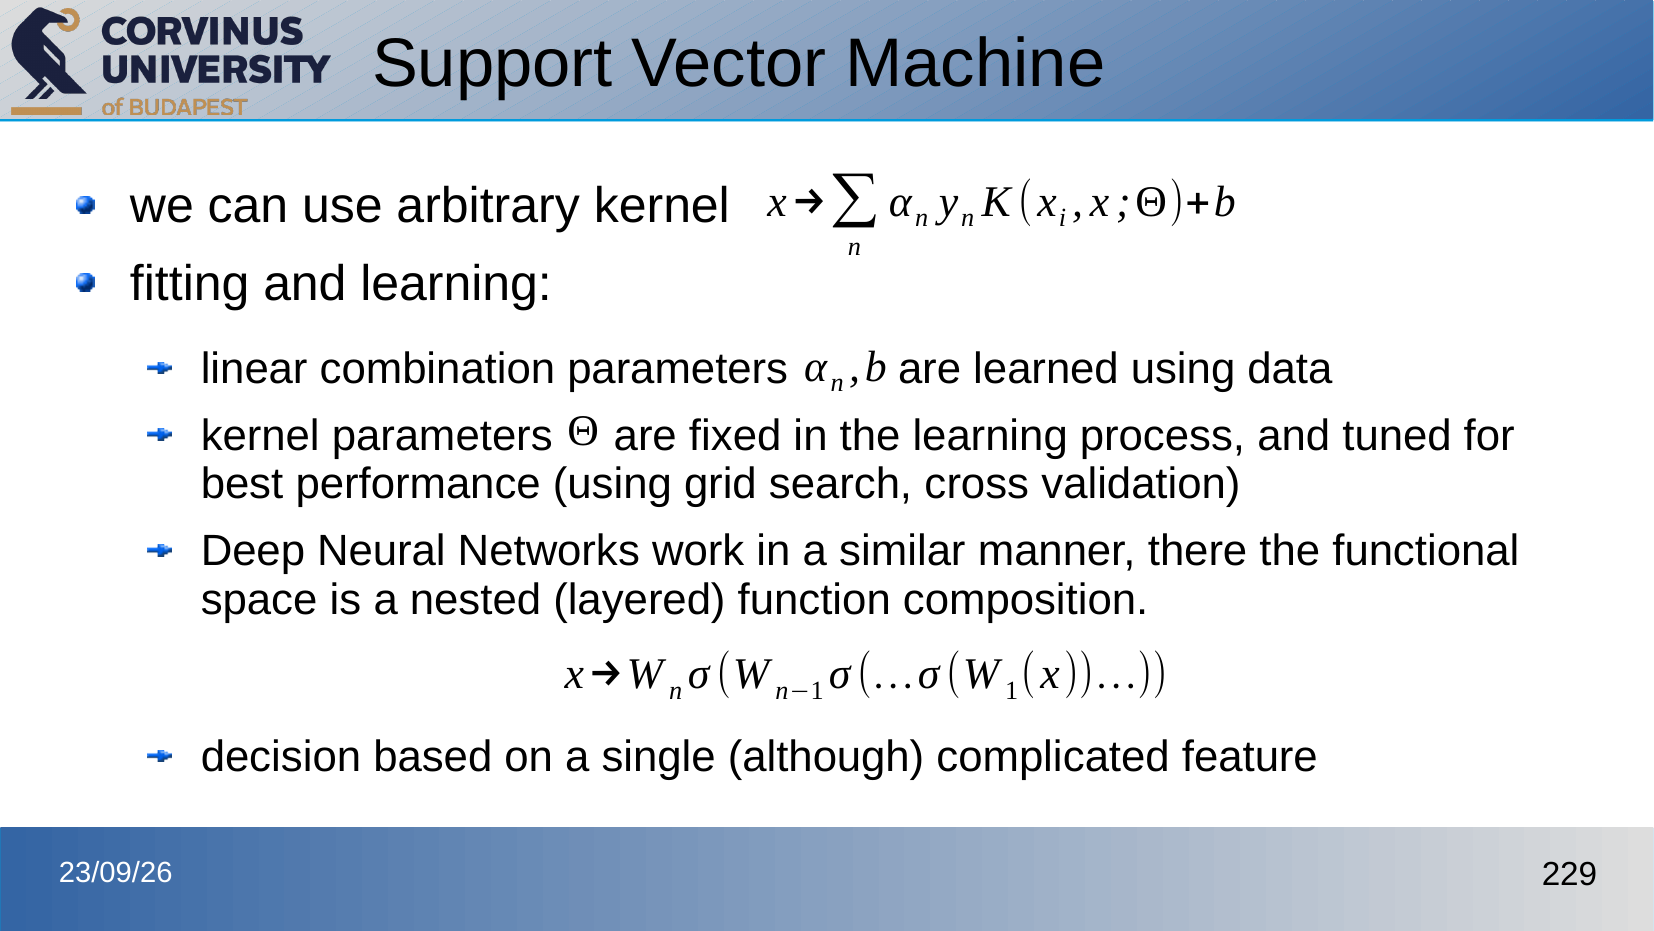

# Support Vector Machine
we can use arbitrary kernel
fitting and learning:
linear combination parameters are learned using data
kernel parameters are fixed in the learning process, and tuned for best performance (using grid search, cross validation)
Deep Neural Networks work in a similar manner, there the functional space is a nested (layered) function composition.
decision based on a single (although) complicated feature